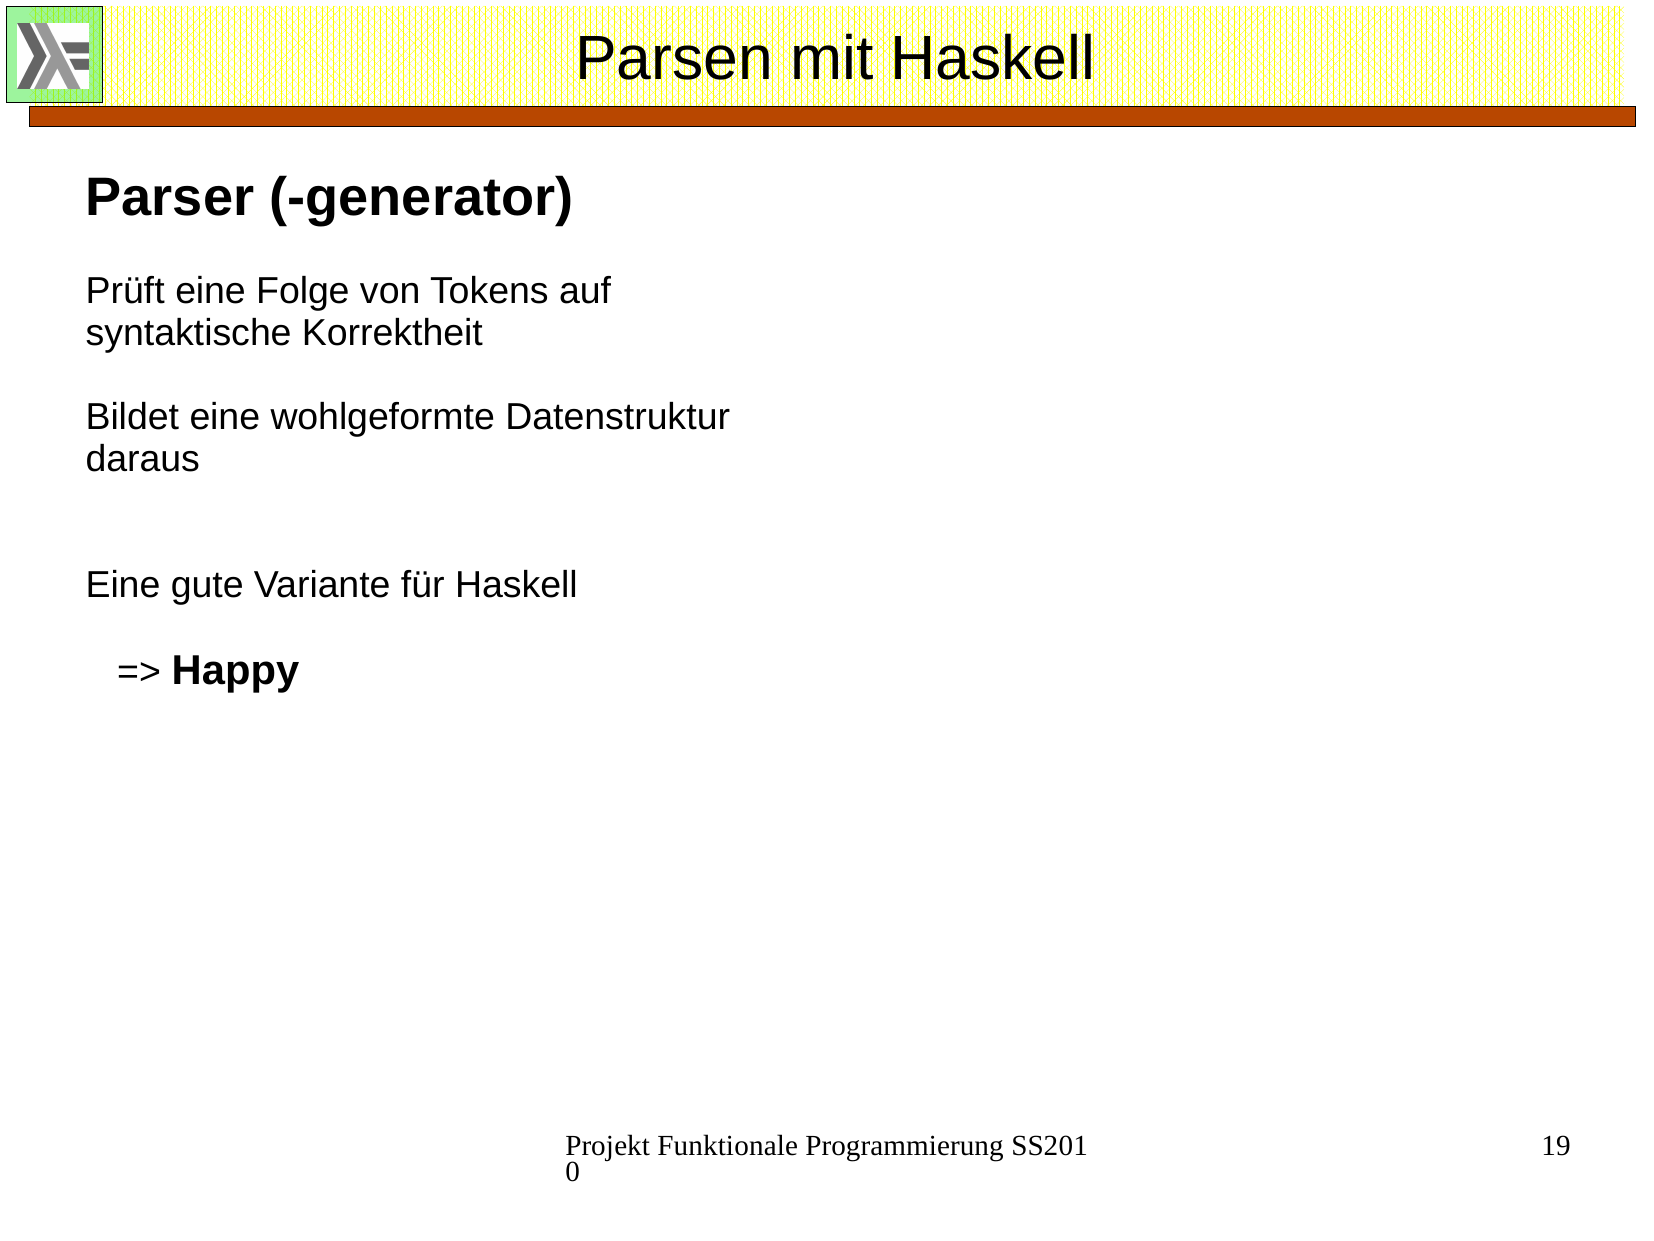

# Parsen mit Haskell
Parser (-generator)
Prüft eine Folge von Tokens auf syntaktische Korrektheit
Bildet eine wohlgeformte Datenstruktur daraus
Eine gute Variante für Haskell
 => Happy
Projekt Funktionale Programmierung SS2010
19